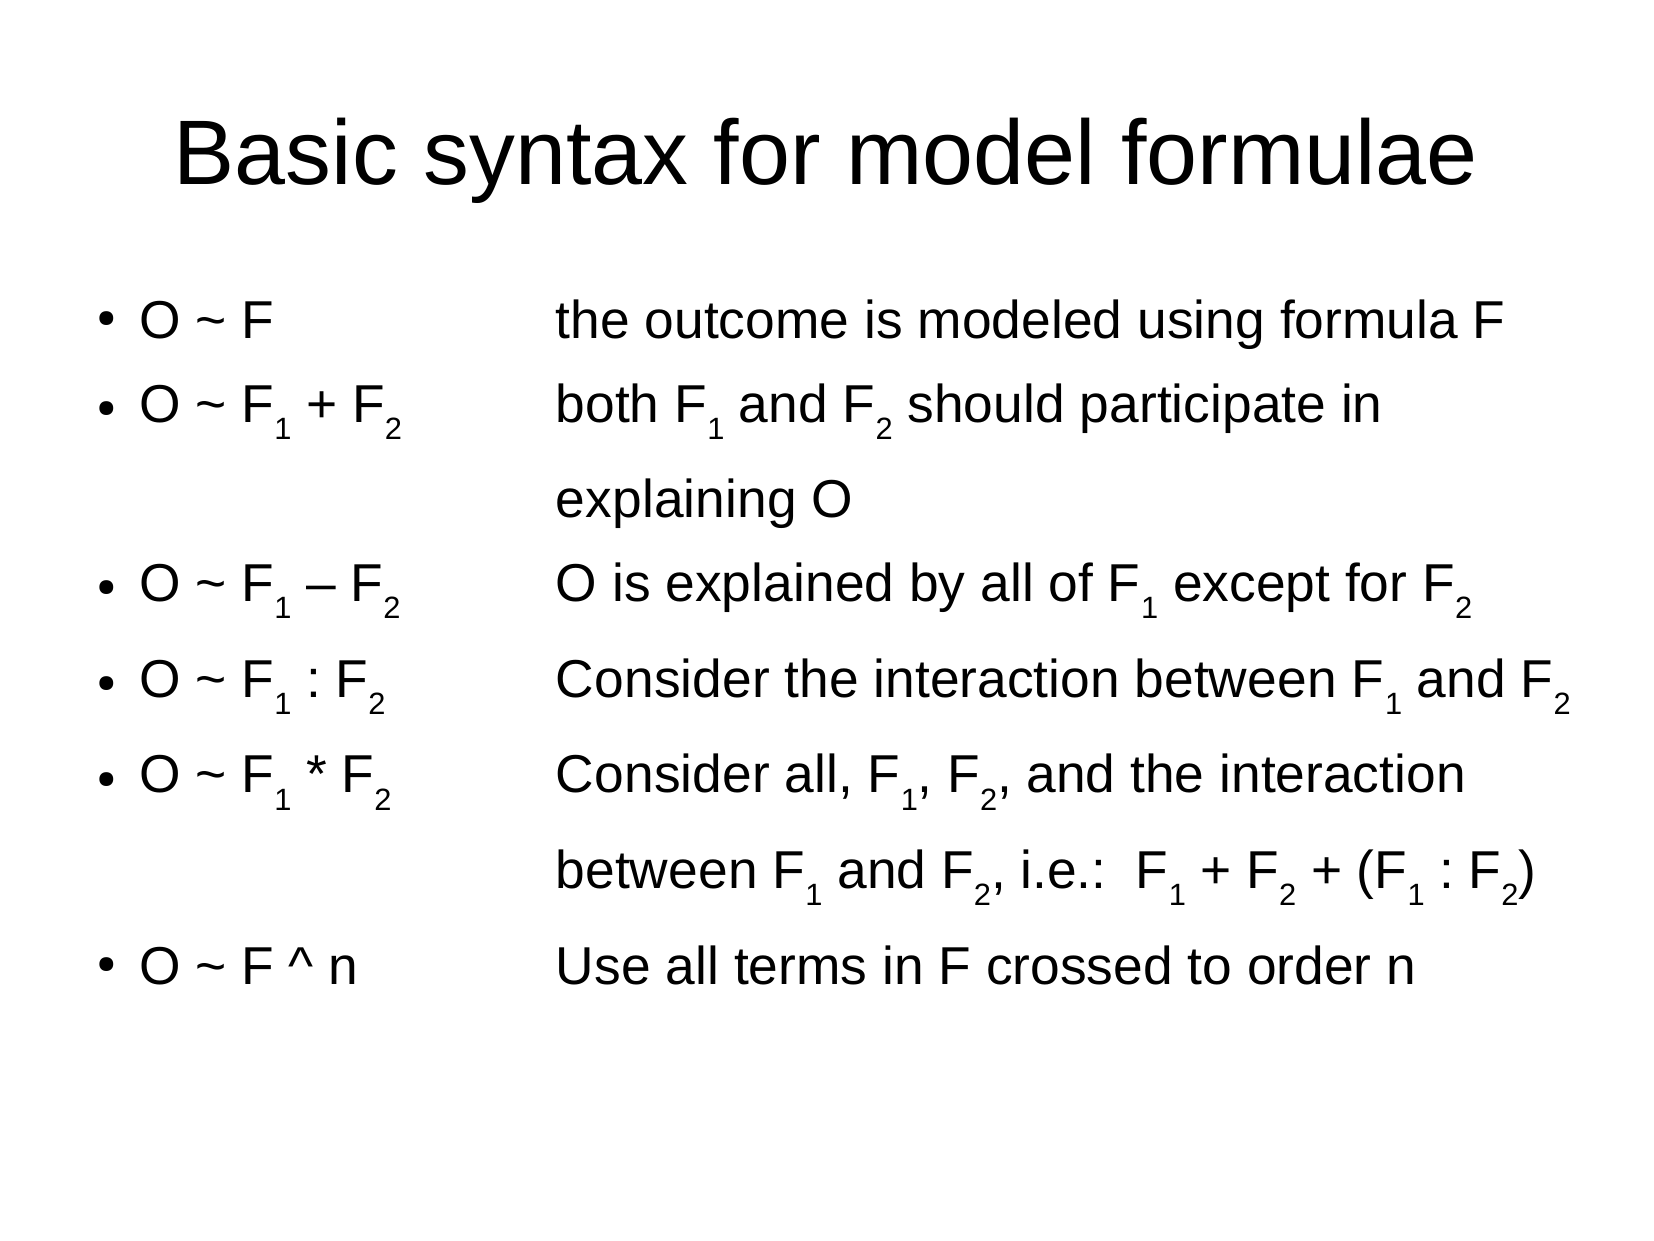

# Basic syntax for model formulae
O ~ F	the outcome is modeled using formula F
O ~ F1 + F2 	both F1 and F2 should participate in
 	explaining O
O ~ F1 – F2 	O is explained by all of F1 except for F2
O ~ F1 : F2 	Consider the interaction between F1 and F2
O ~ F1 * F2 	Consider all, F1, F2, and the interaction
 	between F1 and F2, i.e.: F1 + F2 + (F1 : F2)
O ~ F ^ n 	Use all terms in F crossed to order n